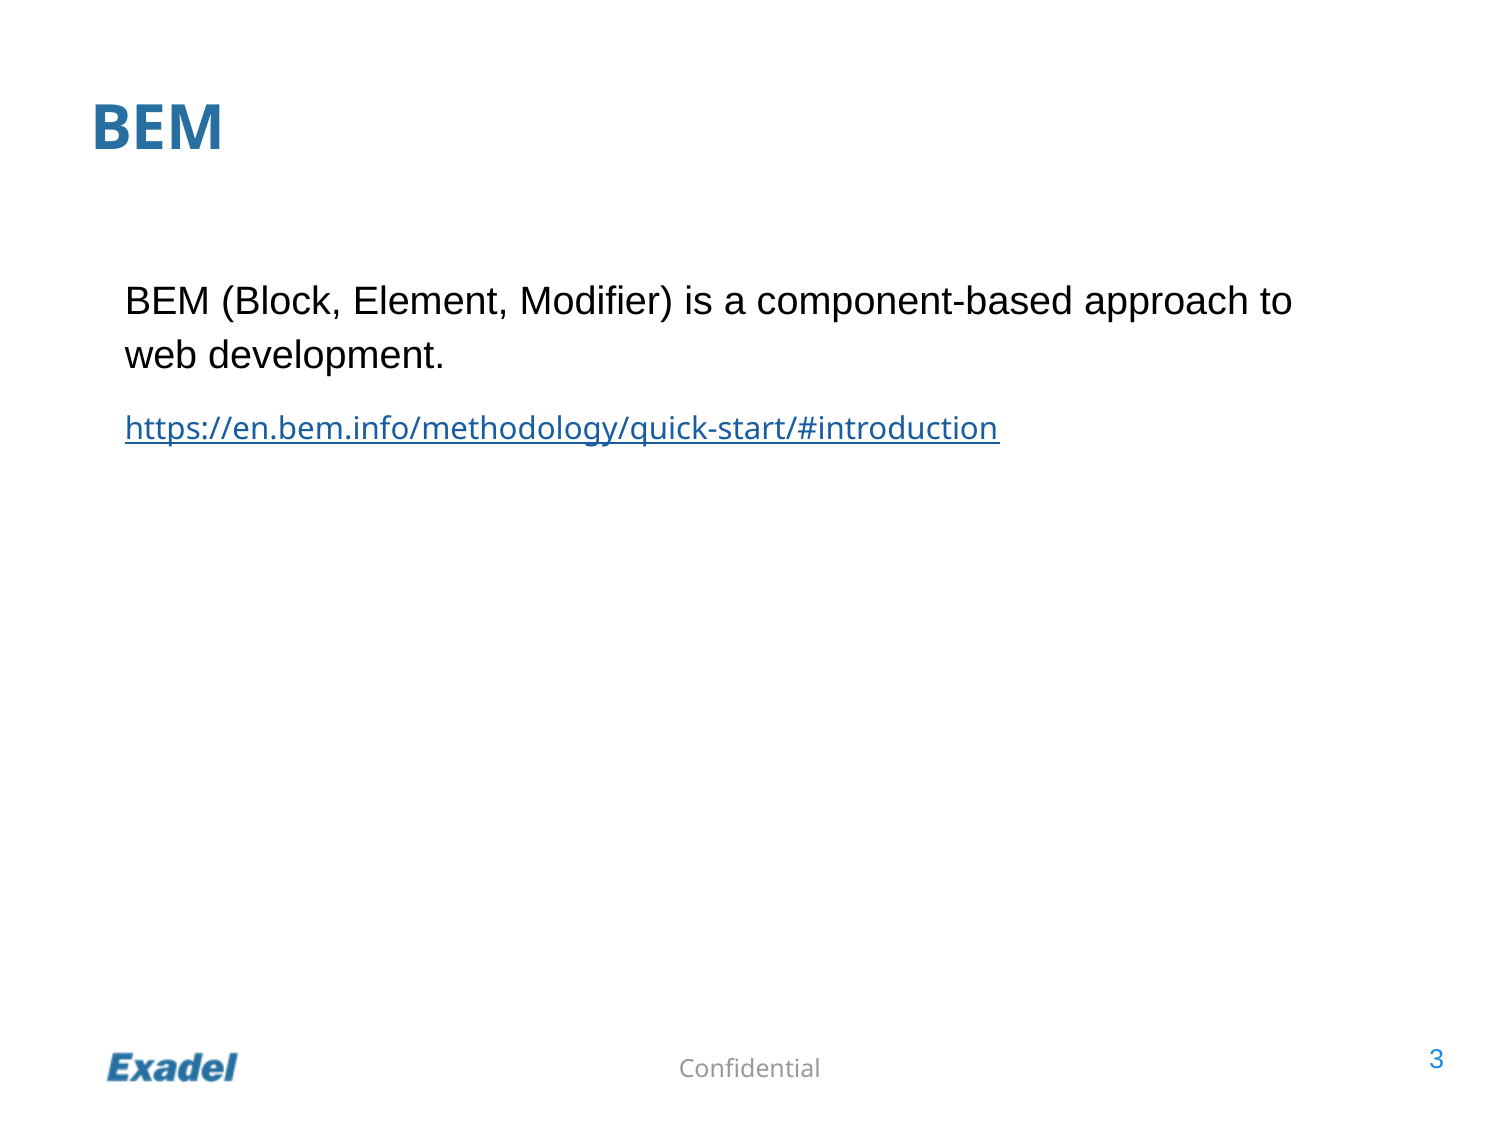

# BEM
BEM (Block, Element, Modifier) is a component-based approach to web development.
https://en.bem.info/methodology/quick-start/#introduction